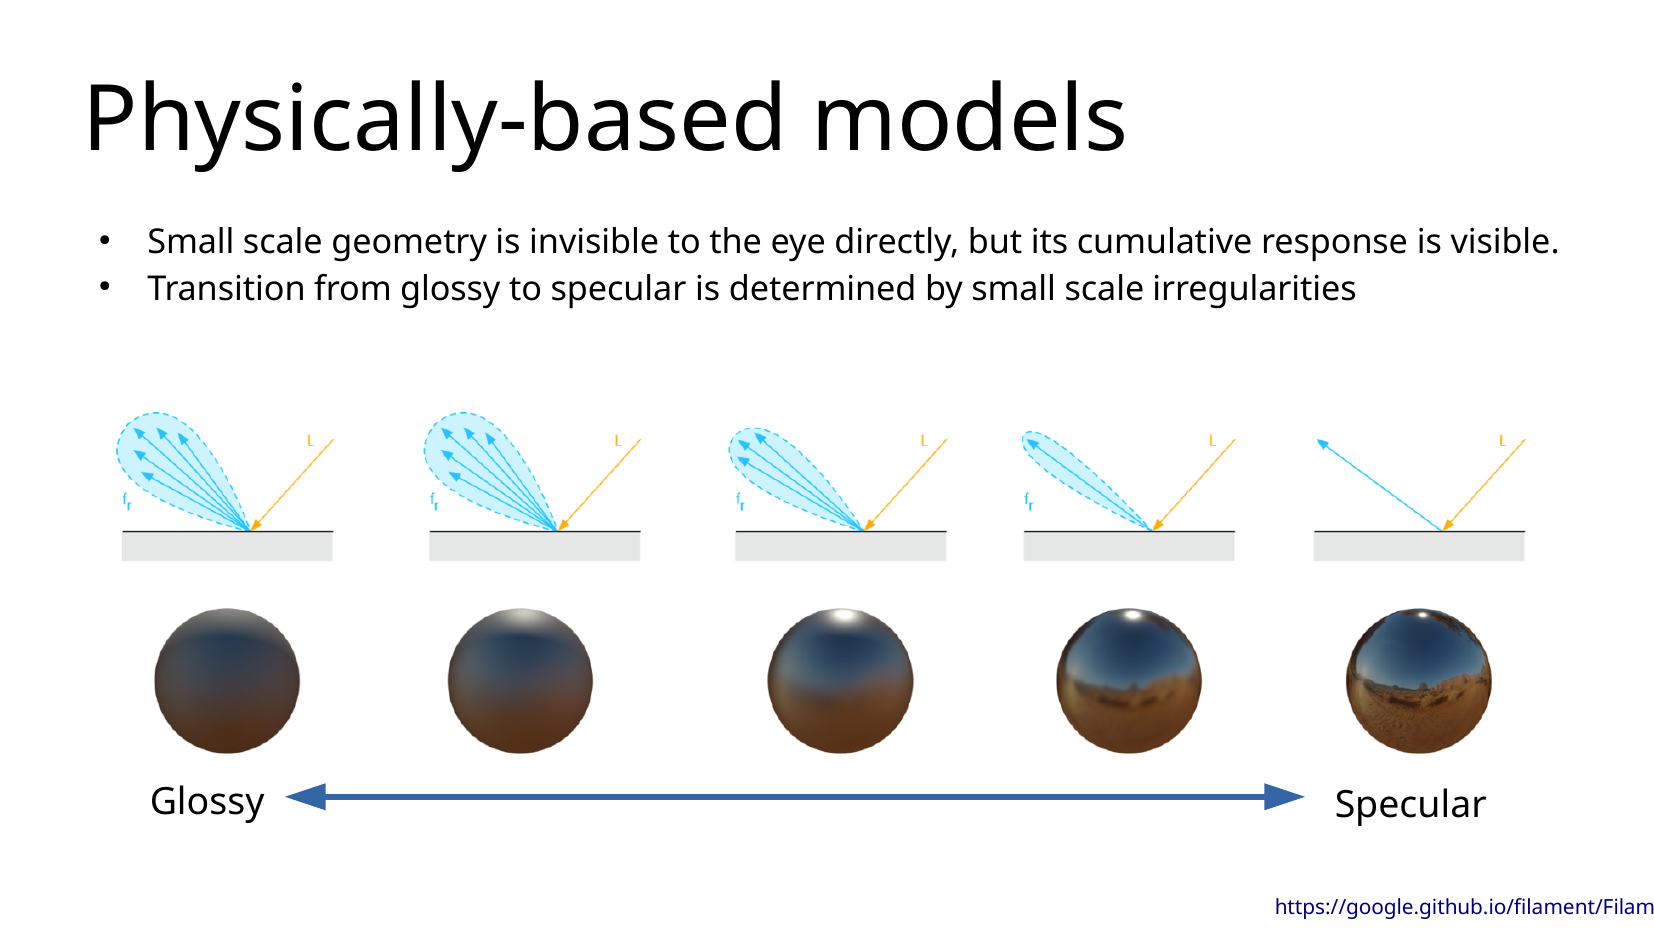

# Physically-based models
Small scale geometry is invisible to the eye directly, but its cumulative response is visible.
Transition from glossy to specular is determined by small scale irregularities
Glossy
Specular
https://google.github.io/filament/Filament.html